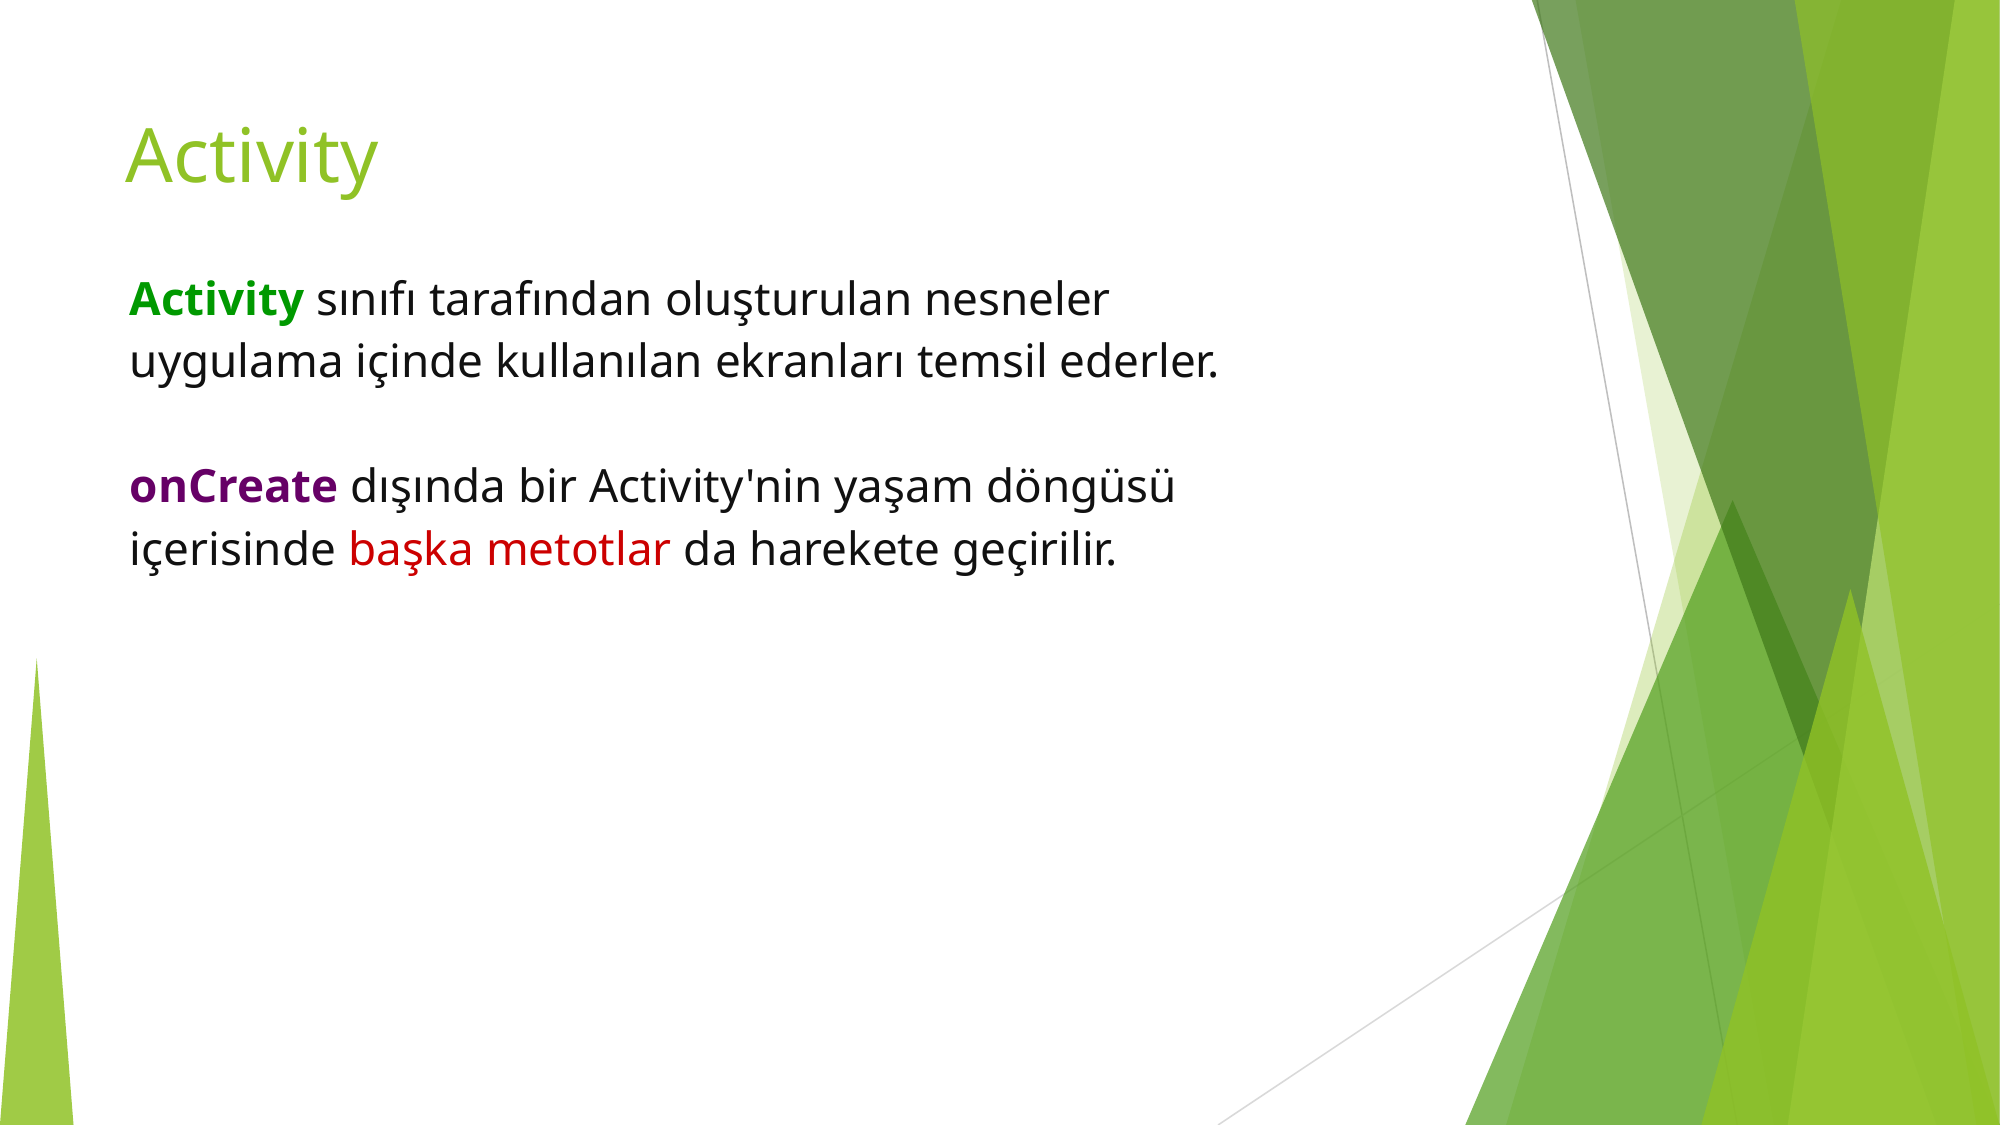

# Activity
Activity sınıfı tarafından oluşturulan nesneler uygulama içinde kullanılan ekranları temsil ederler.
onCreate dışında bir Activity'nin yaşam döngüsü içerisinde başka metotlar da harekete geçirilir.